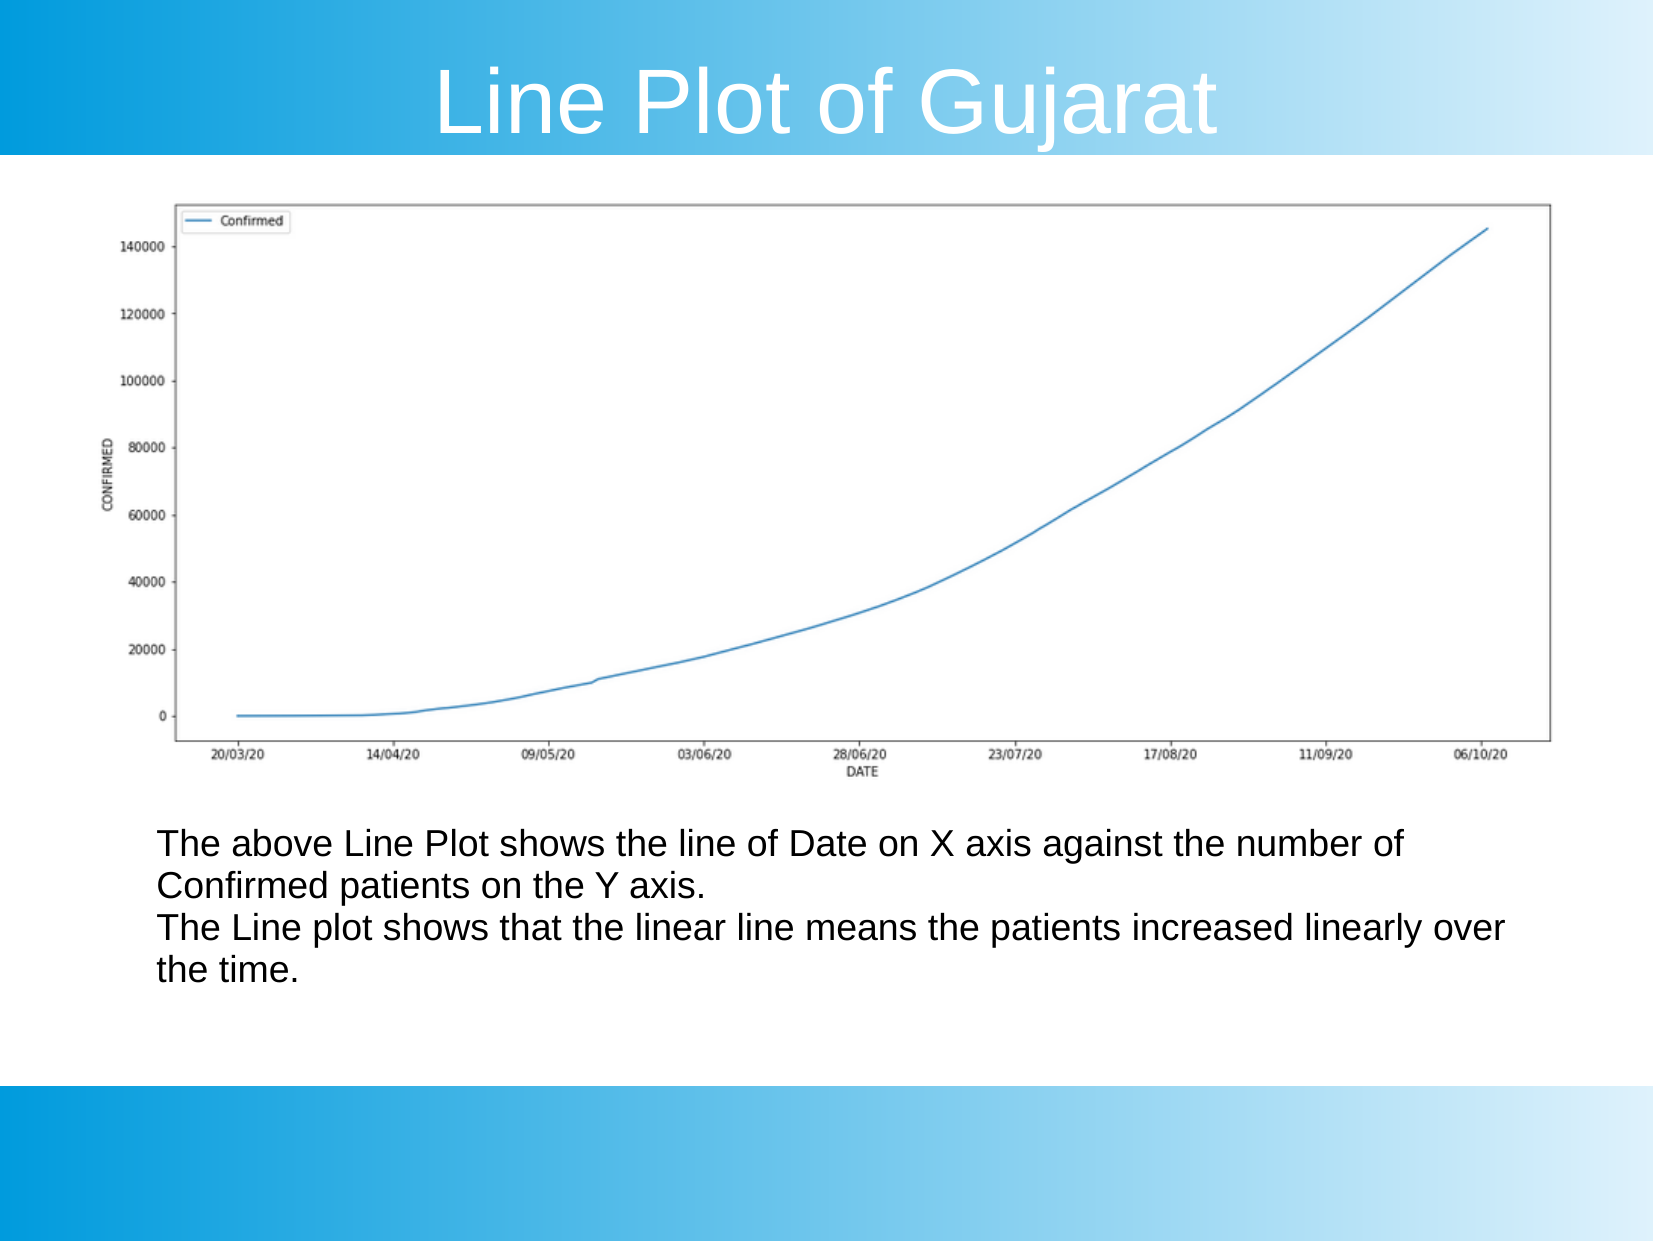

# Line Plot of Gujarat
The above Line Plot shows the line of Date on X axis against the number of Confirmed patients on the Y axis.
The Line plot shows that the linear line means the patients increased linearly over the time.